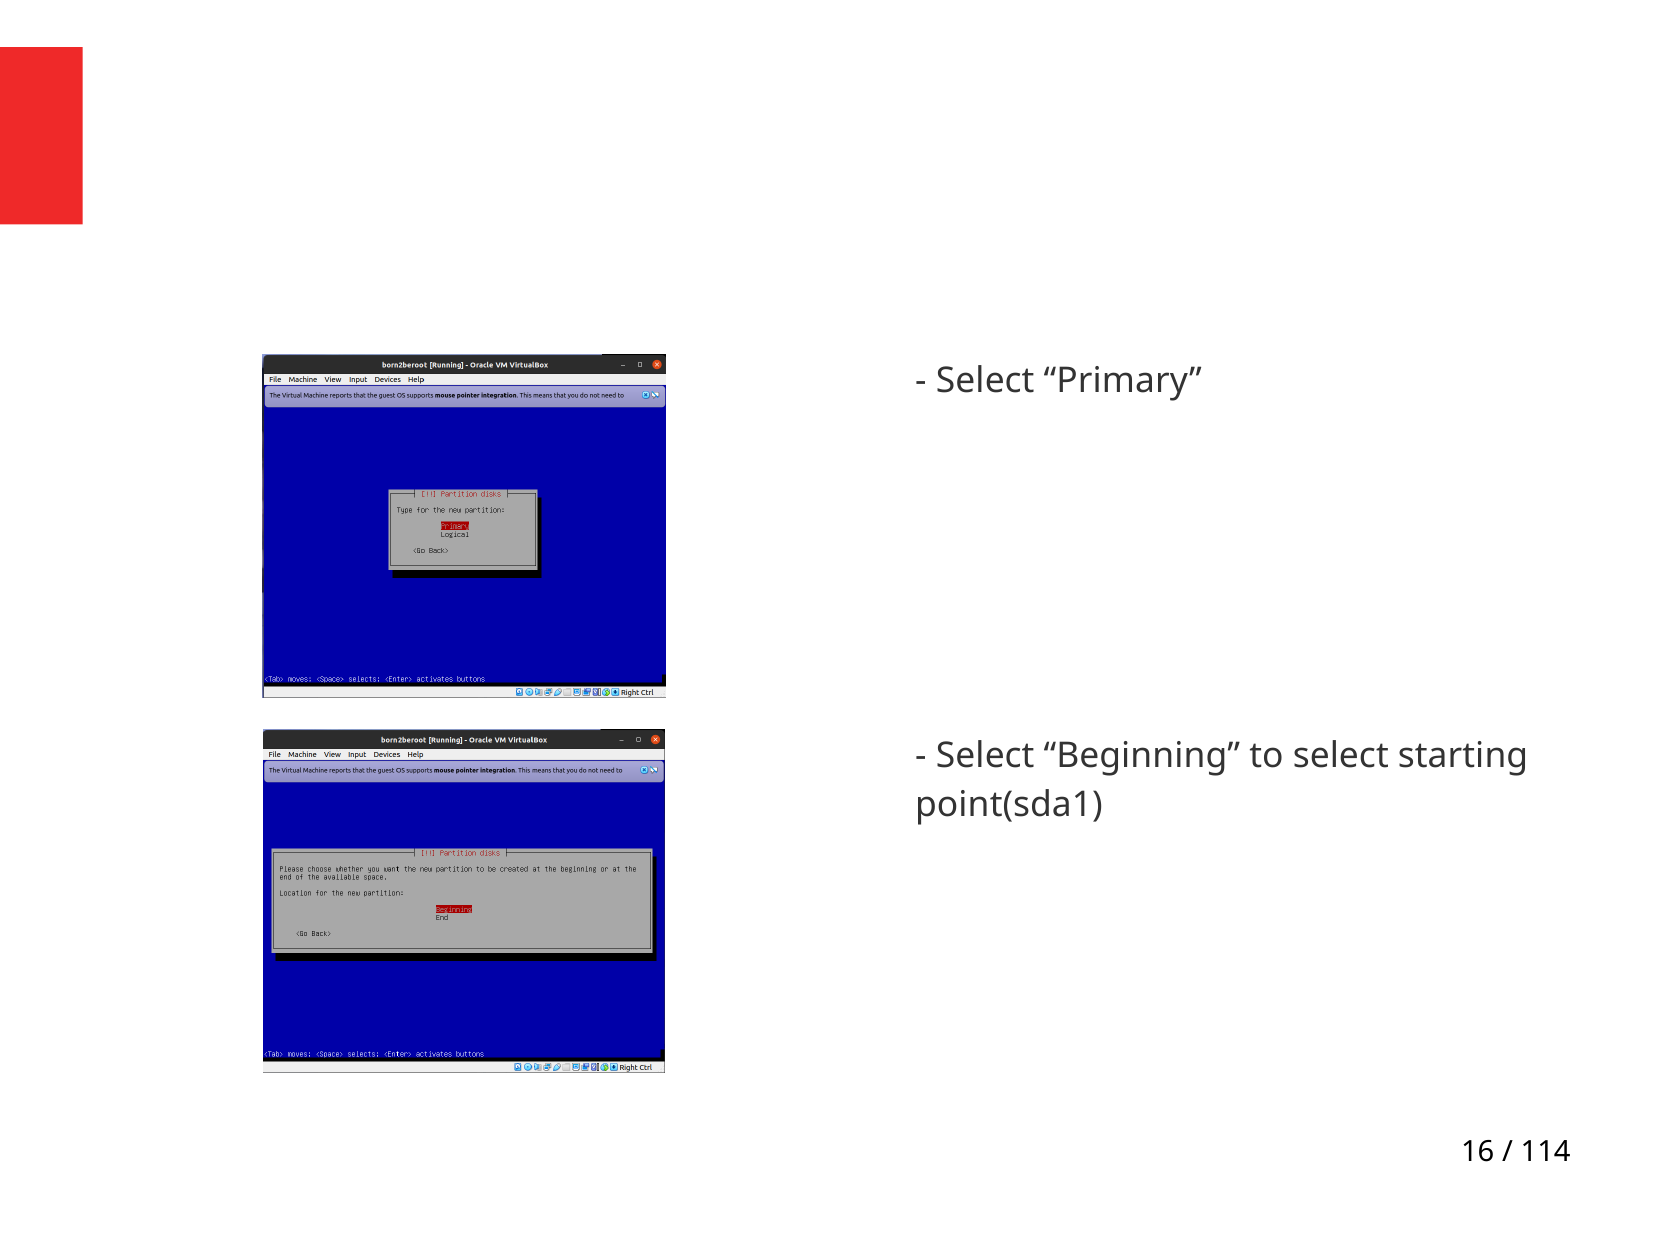

# - Select “Primary”
- Select “Beginning” to select starting point(sda1)
16